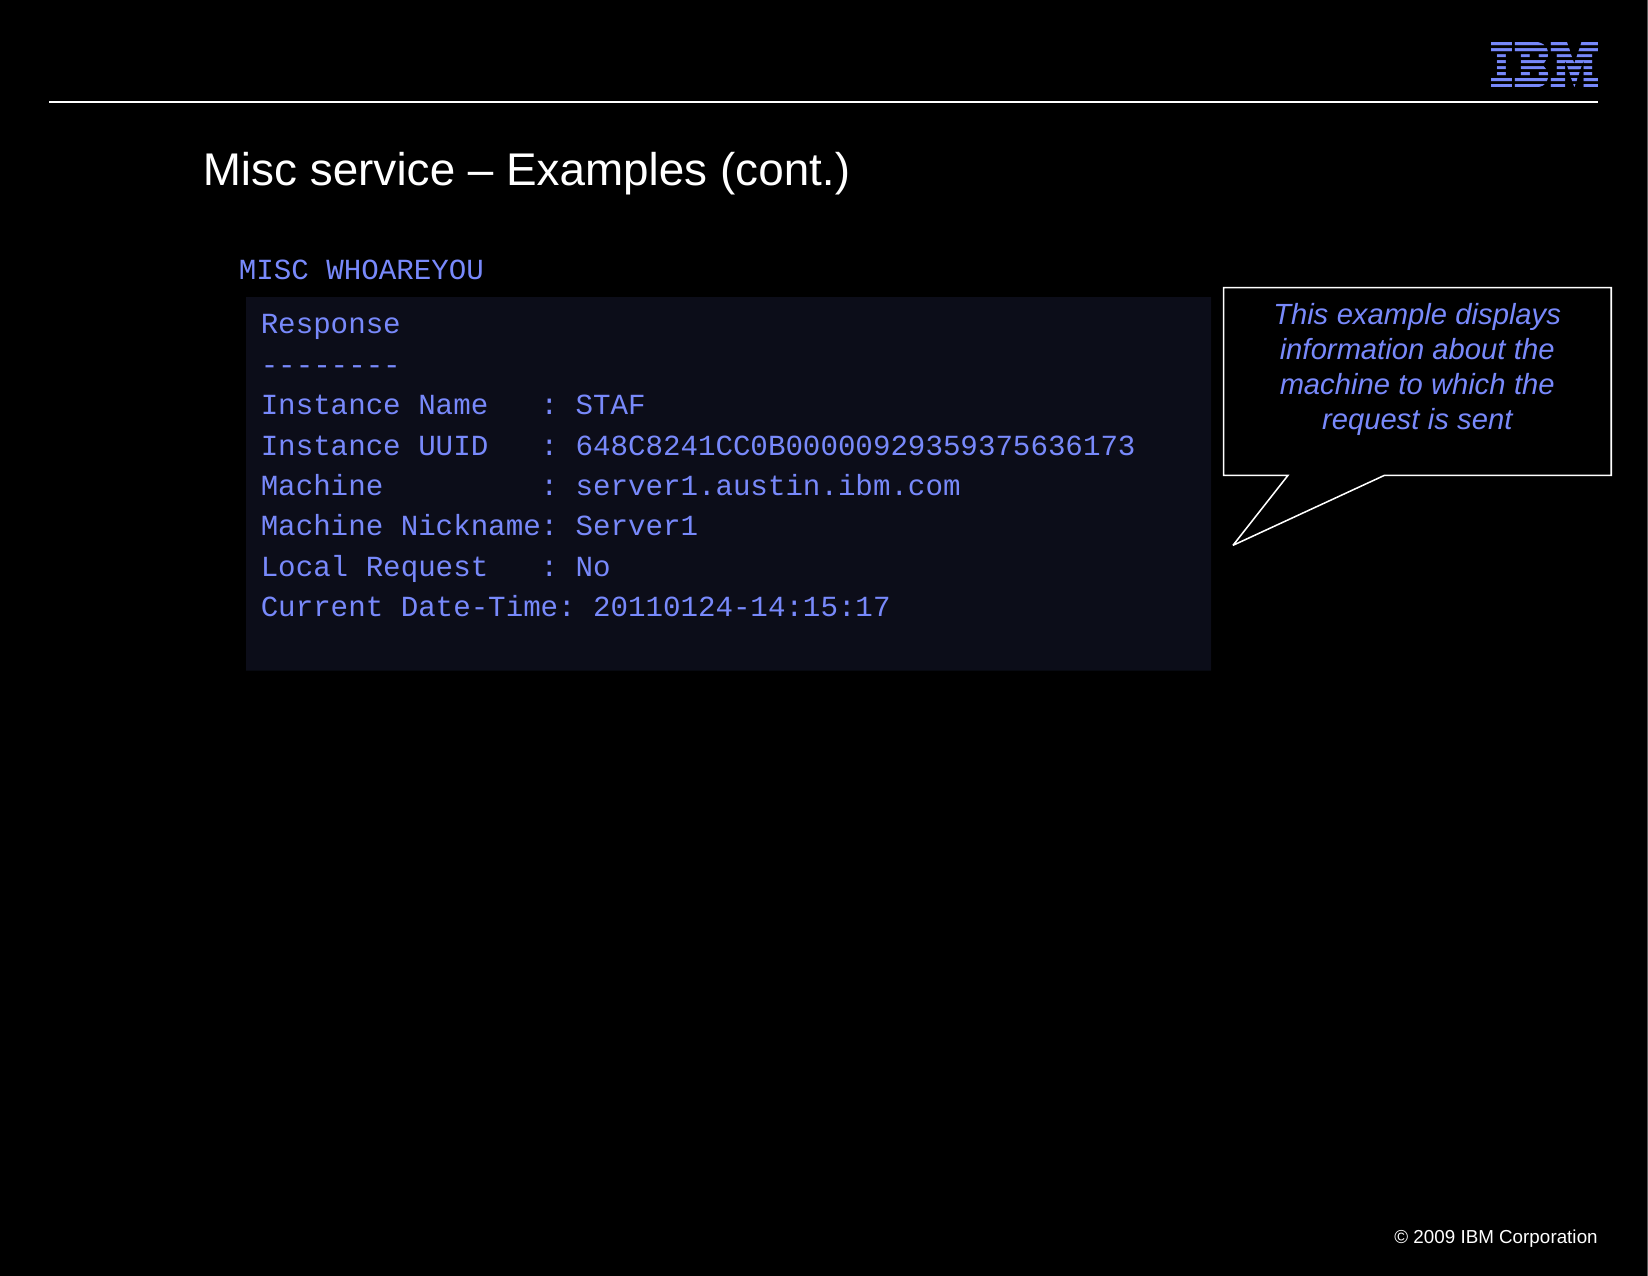

# Misc service – Examples (cont.)
MISC WHOAREYOU
This example displays information about the machine to which the request is sent
Response
--------
Instance Name : STAF
Instance UUID : 648C8241CC0B00000929359375636173
Machine : server1.austin.ibm.com
Machine Nickname: Server1
Local Request : No
Current Date-Time: 20110124-14:15:17